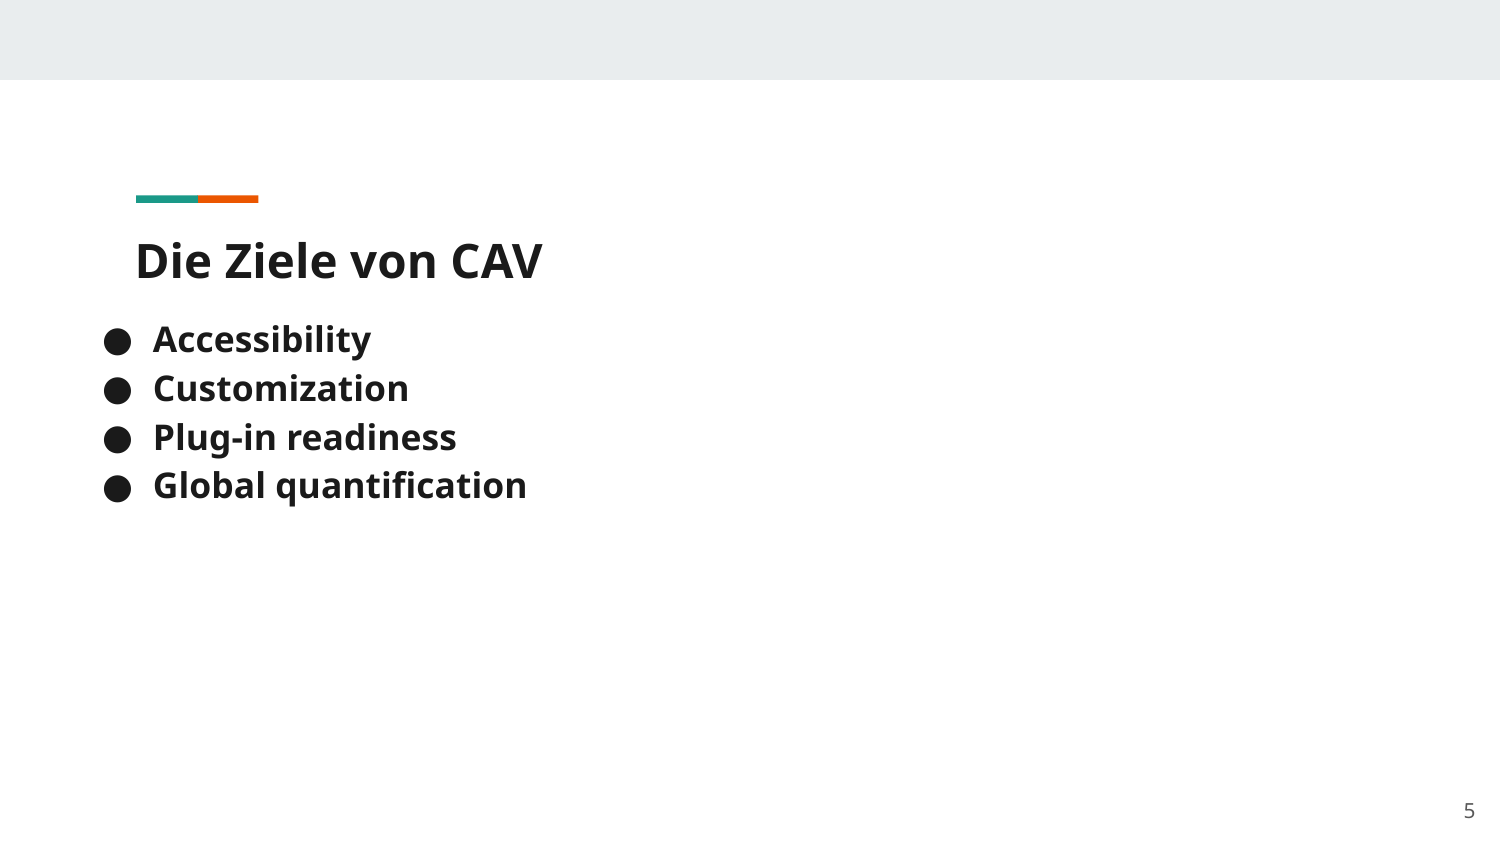

# Die Ziele von CAV
Accessibility
Customization
Plug-in readiness
Global quantification